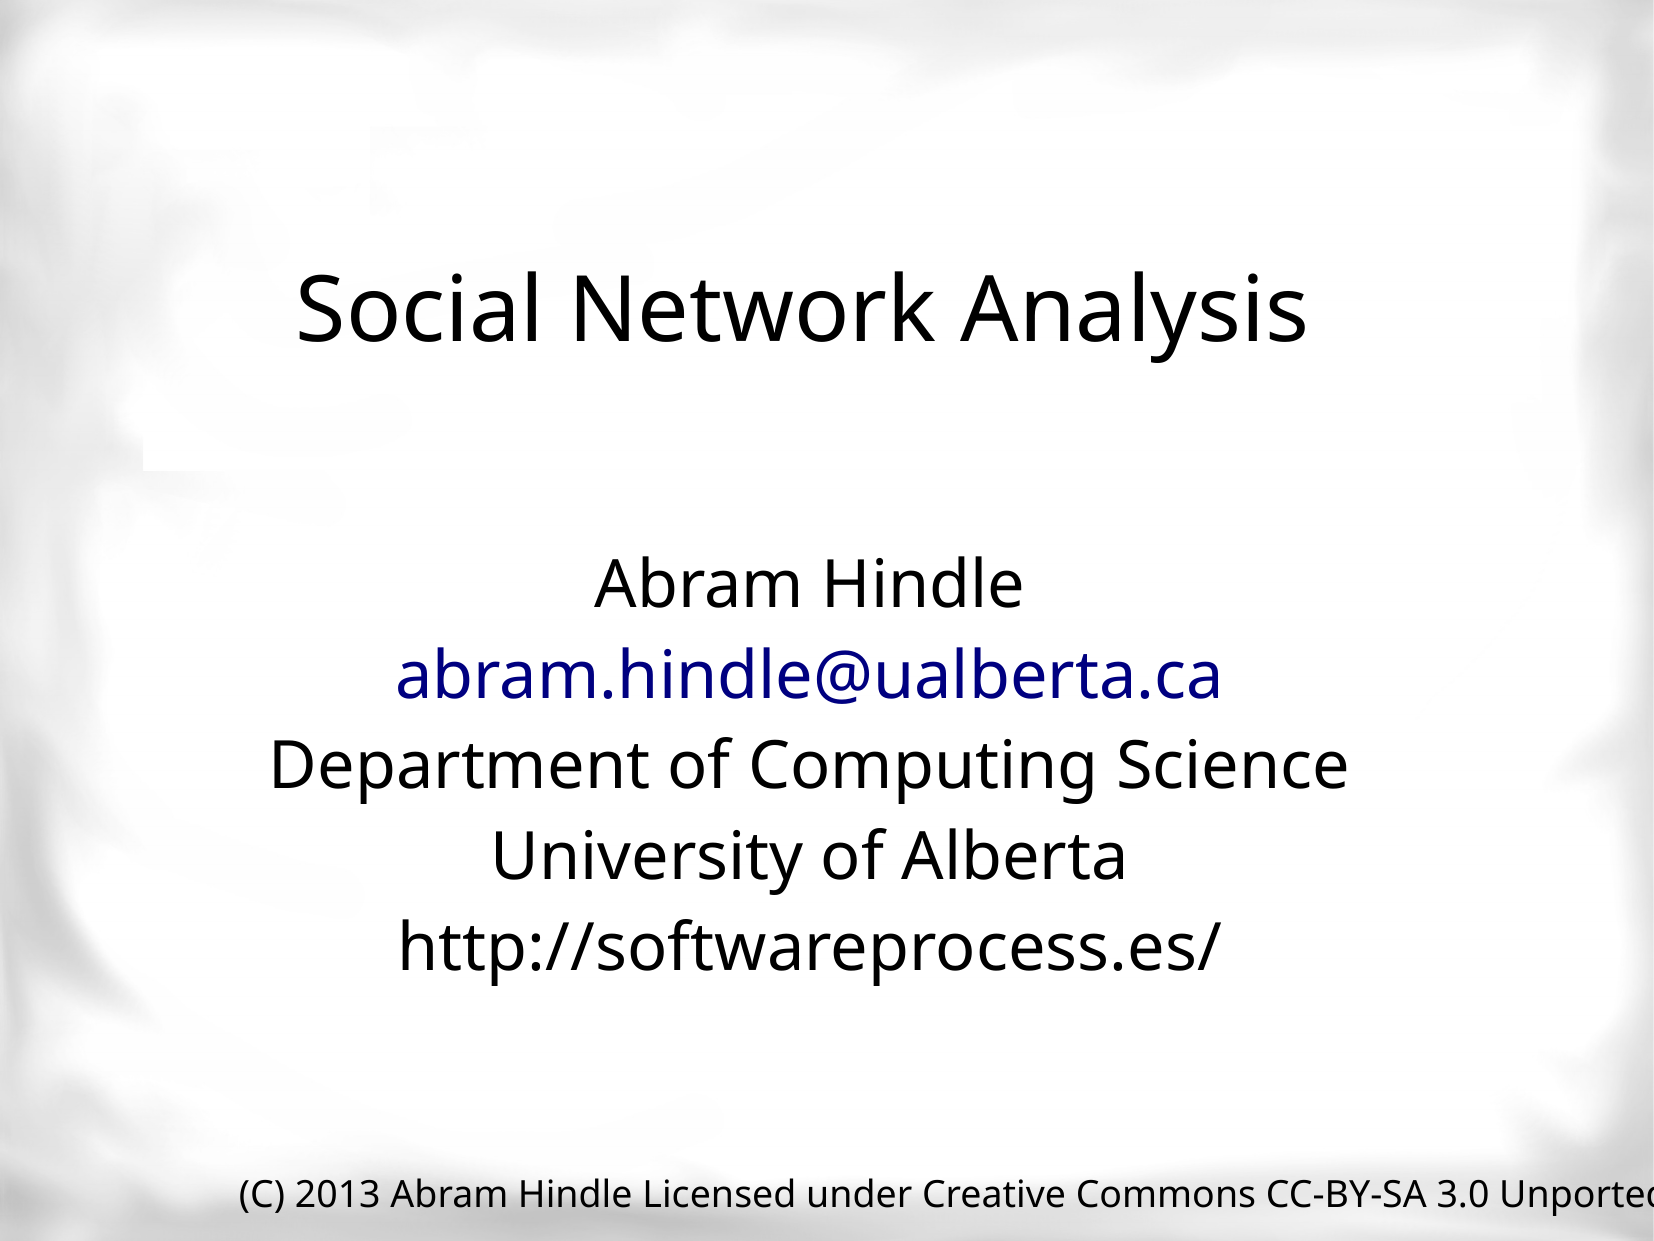

# Social Network Analysis
Abram Hindle
abram.hindle@ualberta.ca
Department of Computing Science
University of Alberta
http://softwareprocess.es/
(C) 2013 Abram Hindle Licensed under Creative Commons CC-BY-SA 3.0 Unported